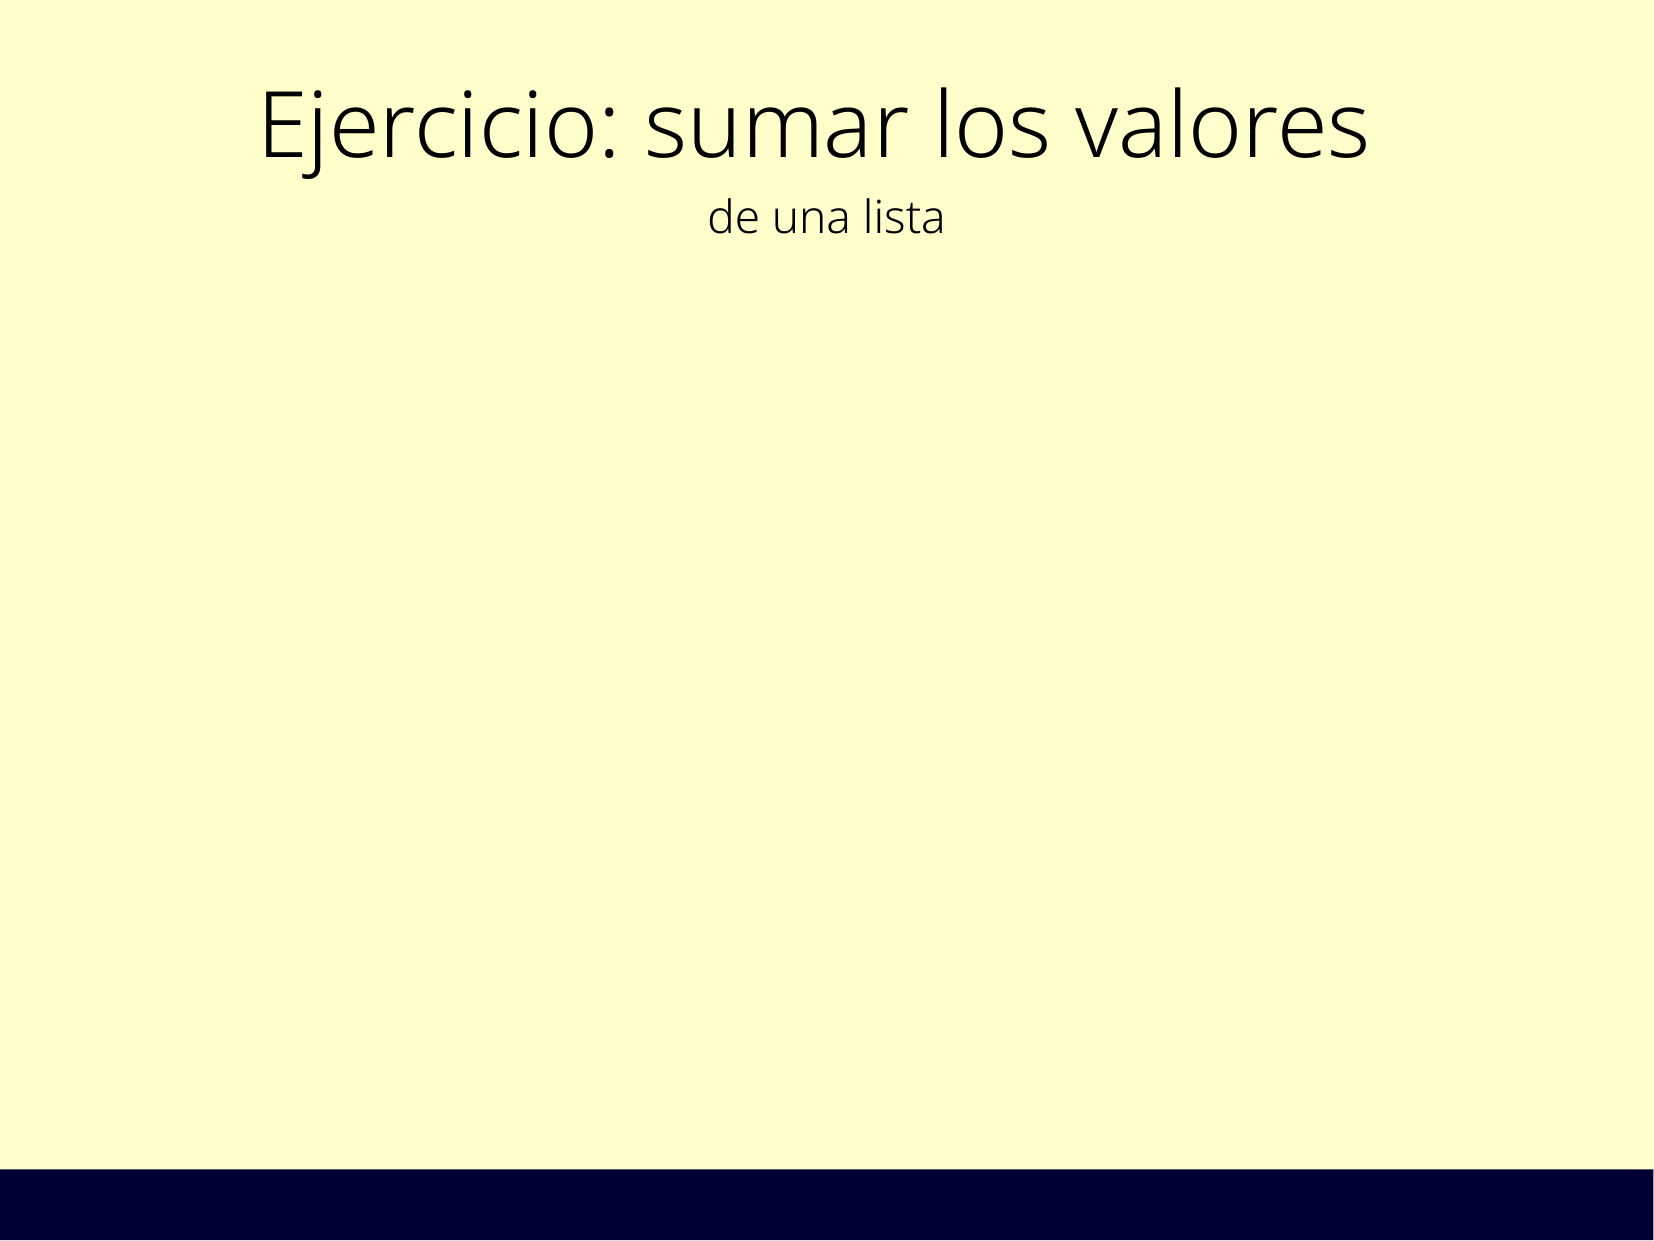

# Ejercicio: sumar los valores de una lista